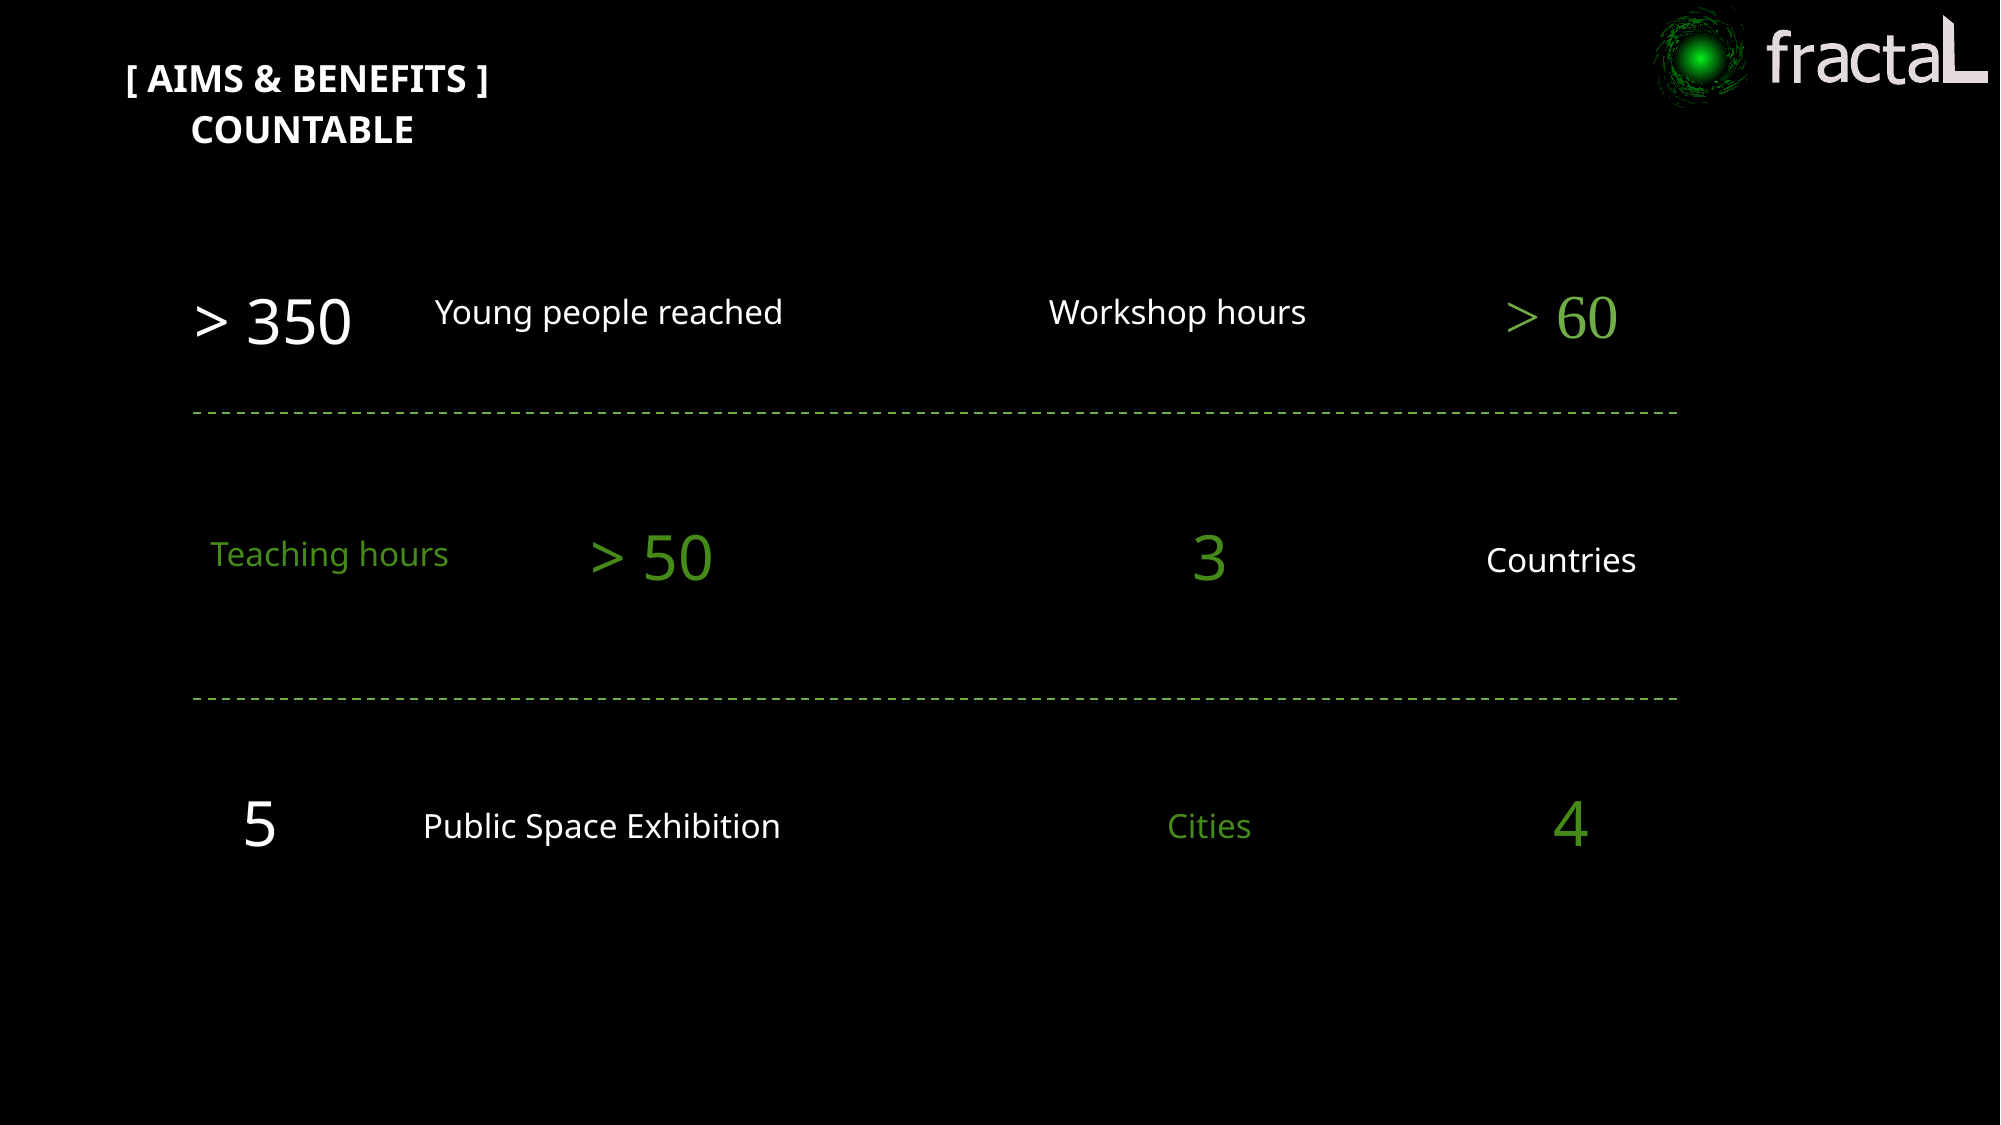

[ aims & BENEFITS ] COUNTABLE
> 350
Young people reached
Workshop hours
> 60
> 50
3
Teaching hours
Countries
5
4
Public Space Exhibition
Cities